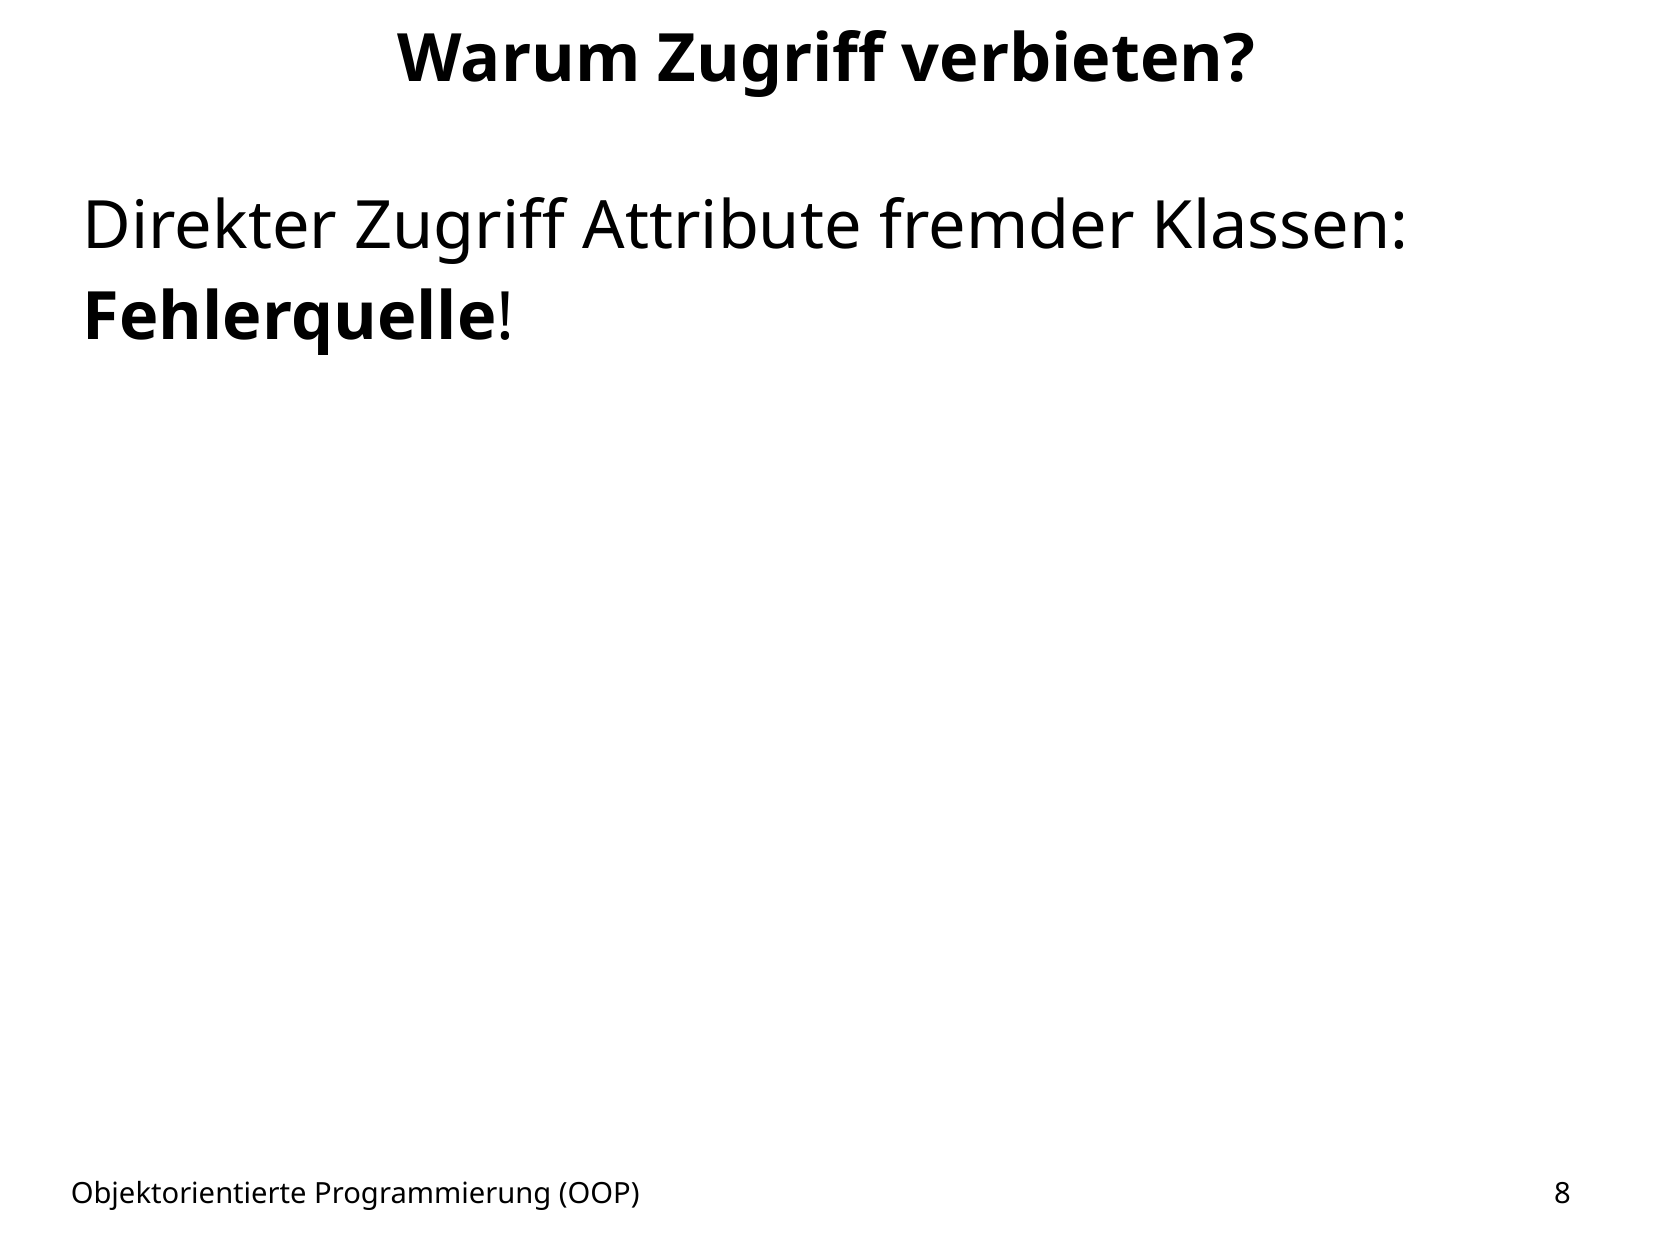

# Warum Zugriff verbieten?
Direkter Zugriff Attribute fremder Klassen:
Fehlerquelle!
Objektorientierte Programmierung (OOP)
8